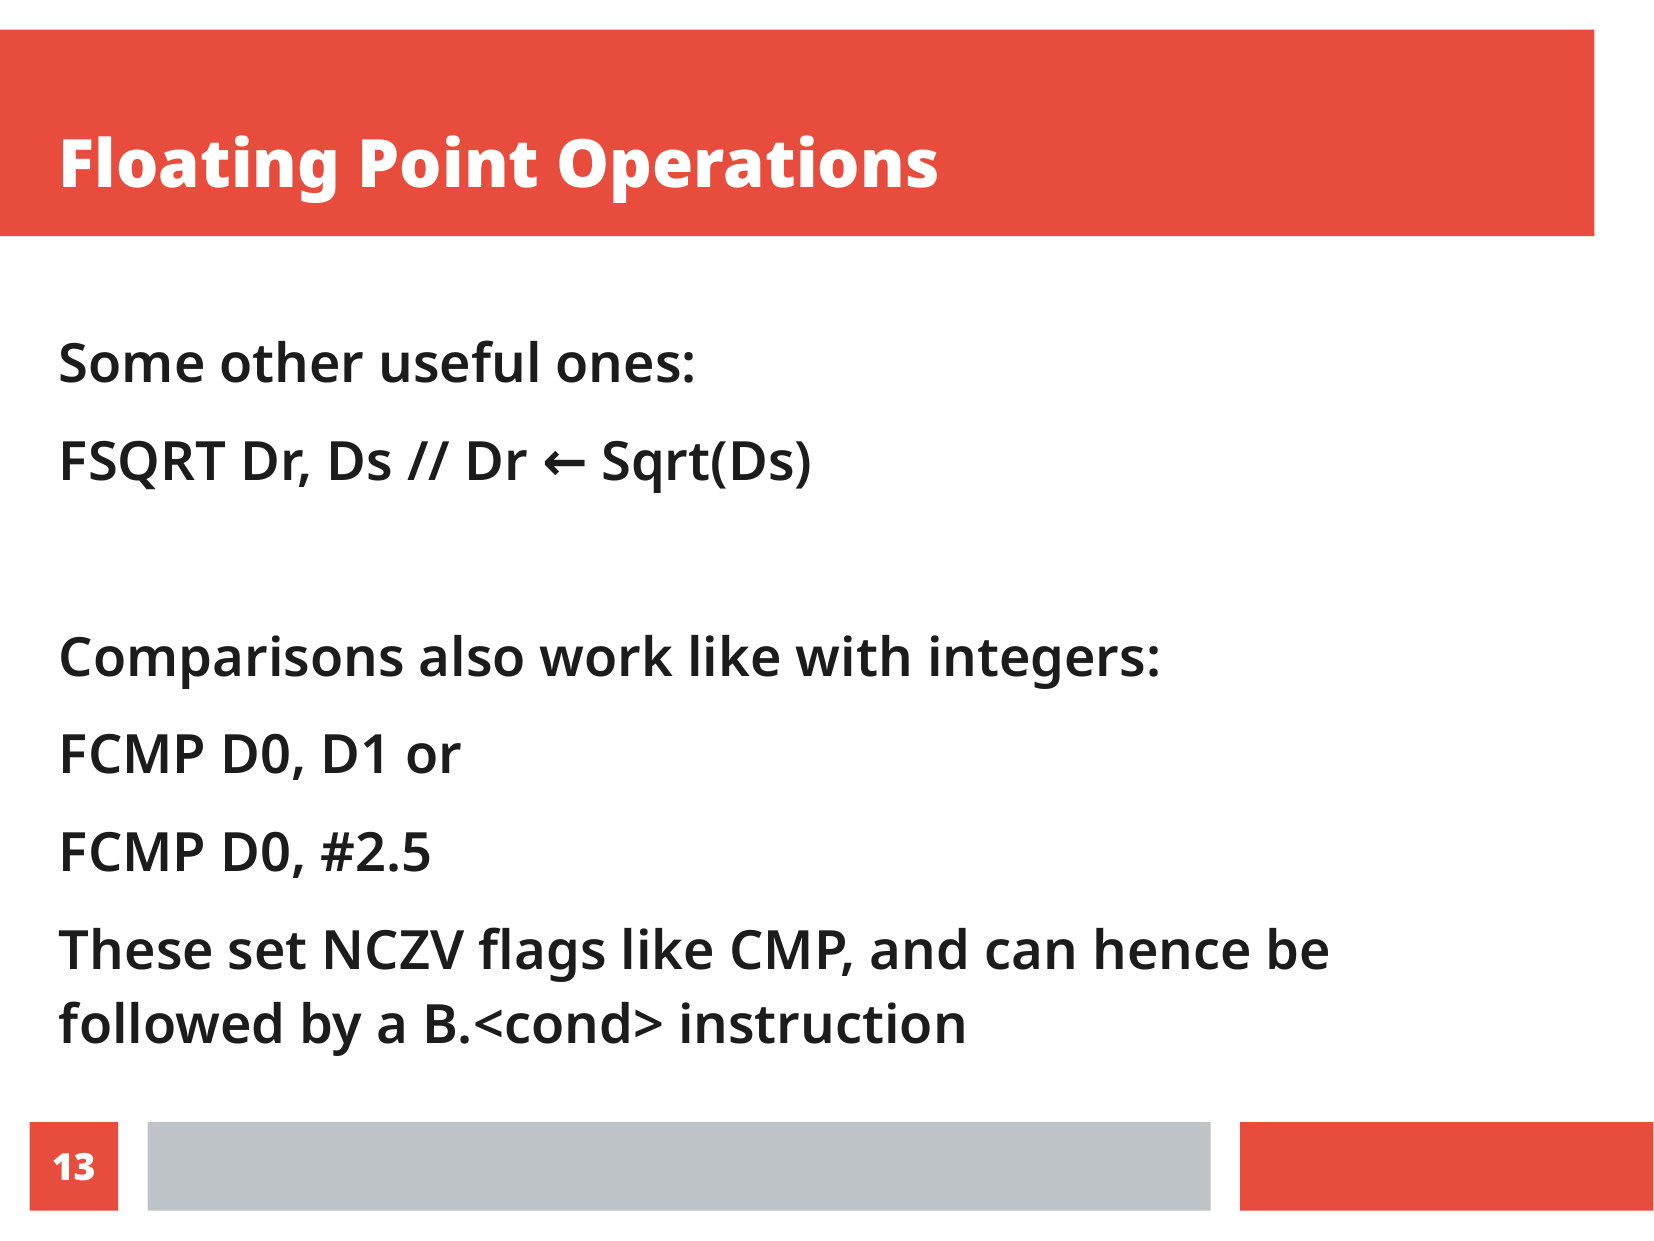

# Floating Point Operations
Some other useful ones:
FSQRT Dr, Ds // Dr ← Sqrt(Ds)
Comparisons also work like with integers:
FCMP D0, D1 or
FCMP D0, #2.5
These set NCZV flags like CMP, and can hence be followed by a B.<cond> instruction
13